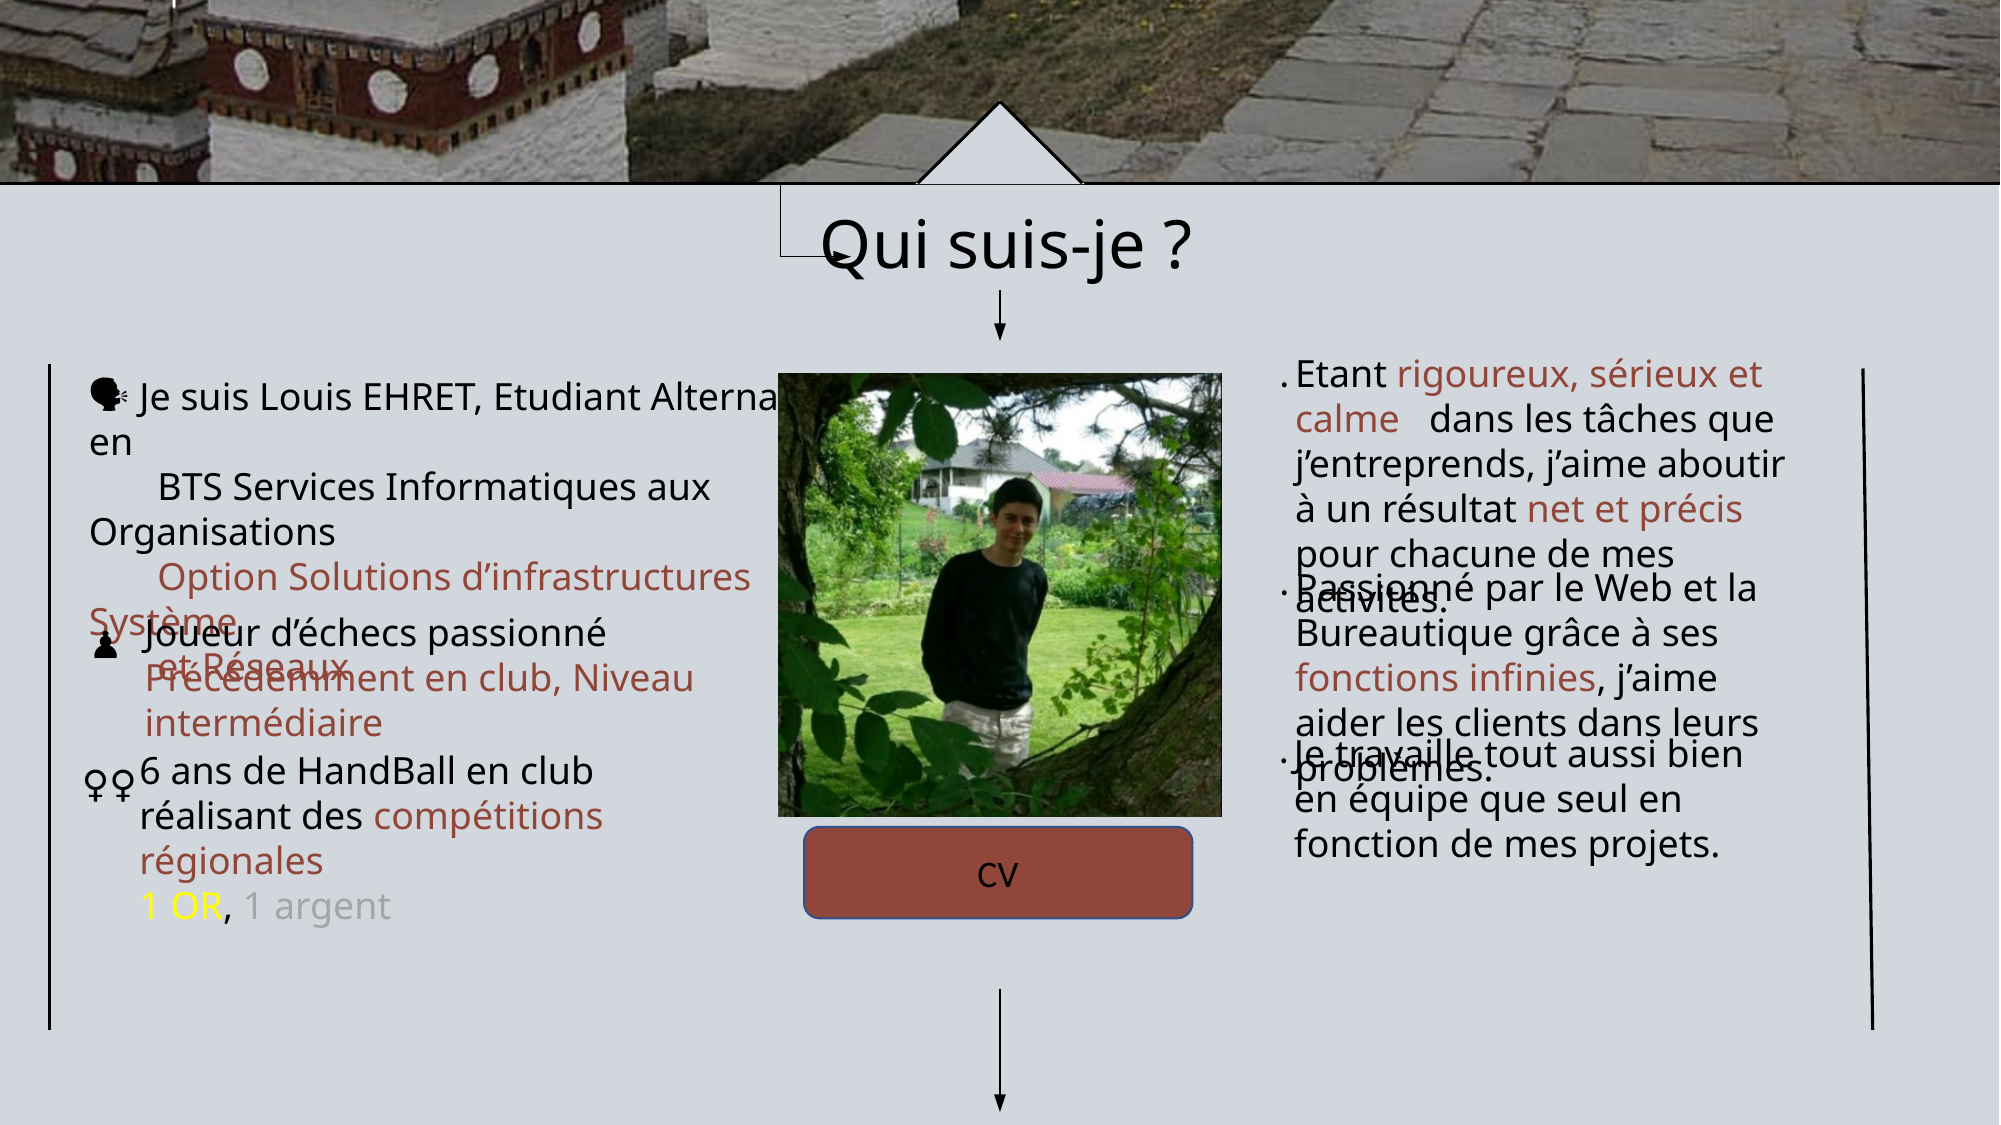

#
Qui suis-je ?
Etant rigoureux, sérieux et calme dans les tâches que j’entreprends, j’aime aboutir à un résultat net et précis pour chacune de mes activités.
·
🗣 Je suis Louis EHRET, Etudiant Alternant en
 BTS Services Informatiques aux Organisations
 Option Solutions d’infrastructures Système
 et Réseaux
Passionné par le Web et la Bureautique grâce à ses fonctions infinies, j’aime aider les clients dans leurs problèmes.
·
Joueur d’échecs passionné
Précédemment en club, Niveau intermédiaire
♟
Je travaille tout aussi bien en équipe que seul en fonction de mes projets.
·
6 ans de HandBall en club réalisant des compétitions régionales
1 OR, 1 argent
🤾‍♀️
CV